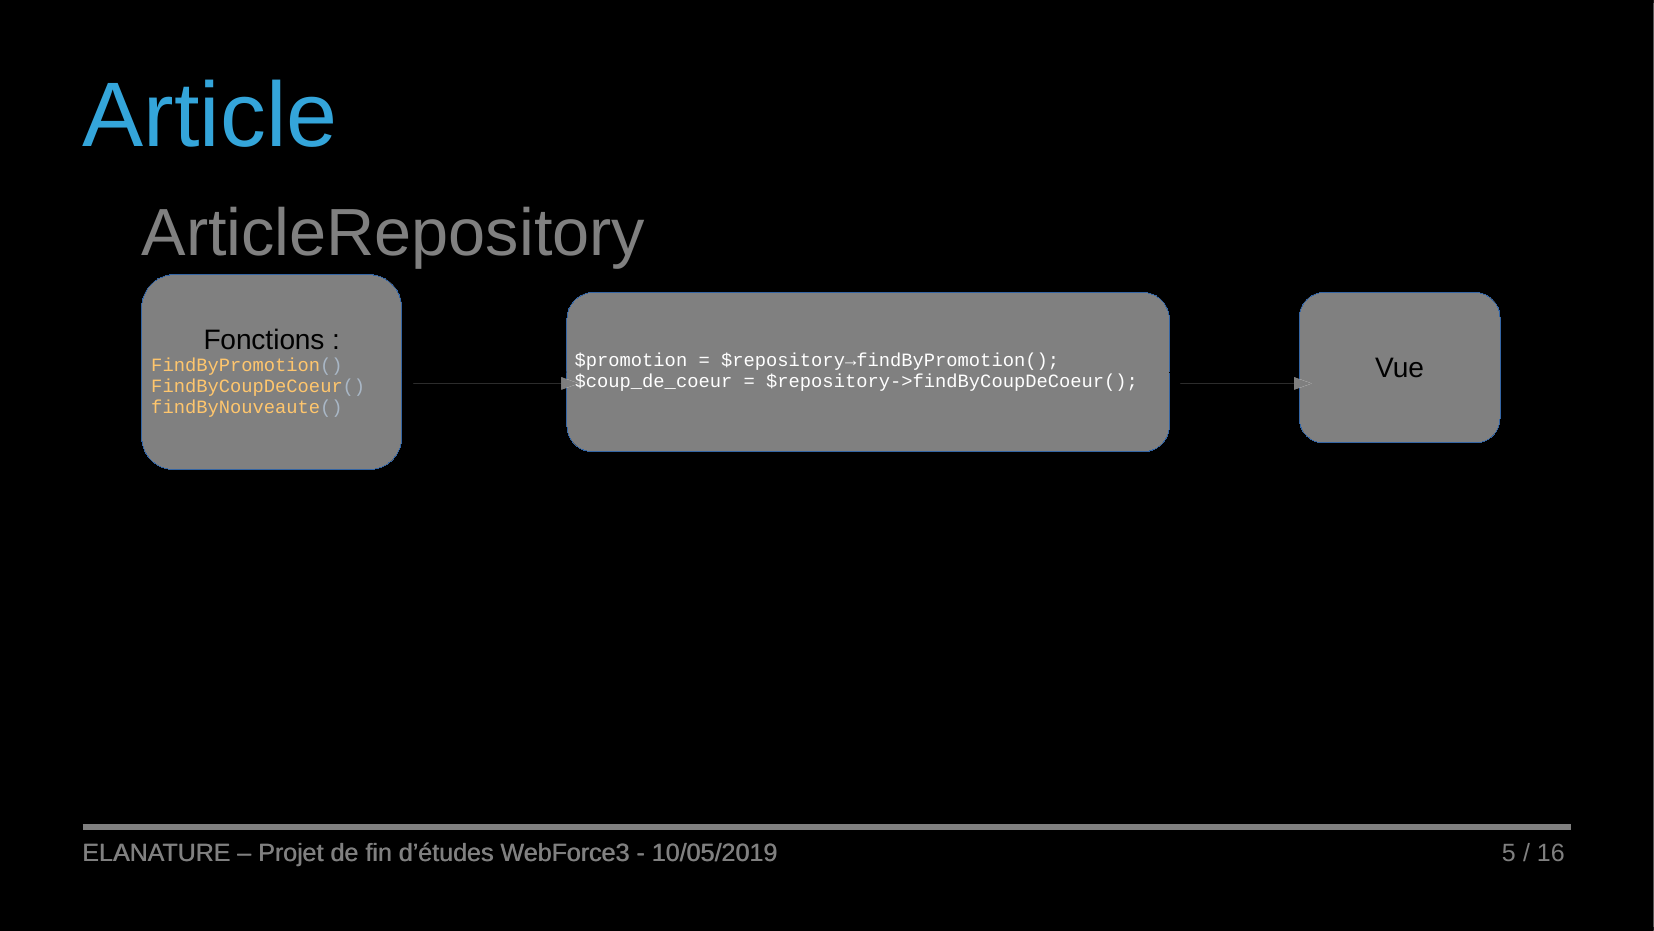

# Article
ArticleRepository
Fonctions :
FindByPromotion()
FindByCoupDeCoeur()
findByNouveaute()
$promotion = $repository→findByPromotion();
$coup_de_coeur = $repository->findByCoupDeCoeur();
Vue